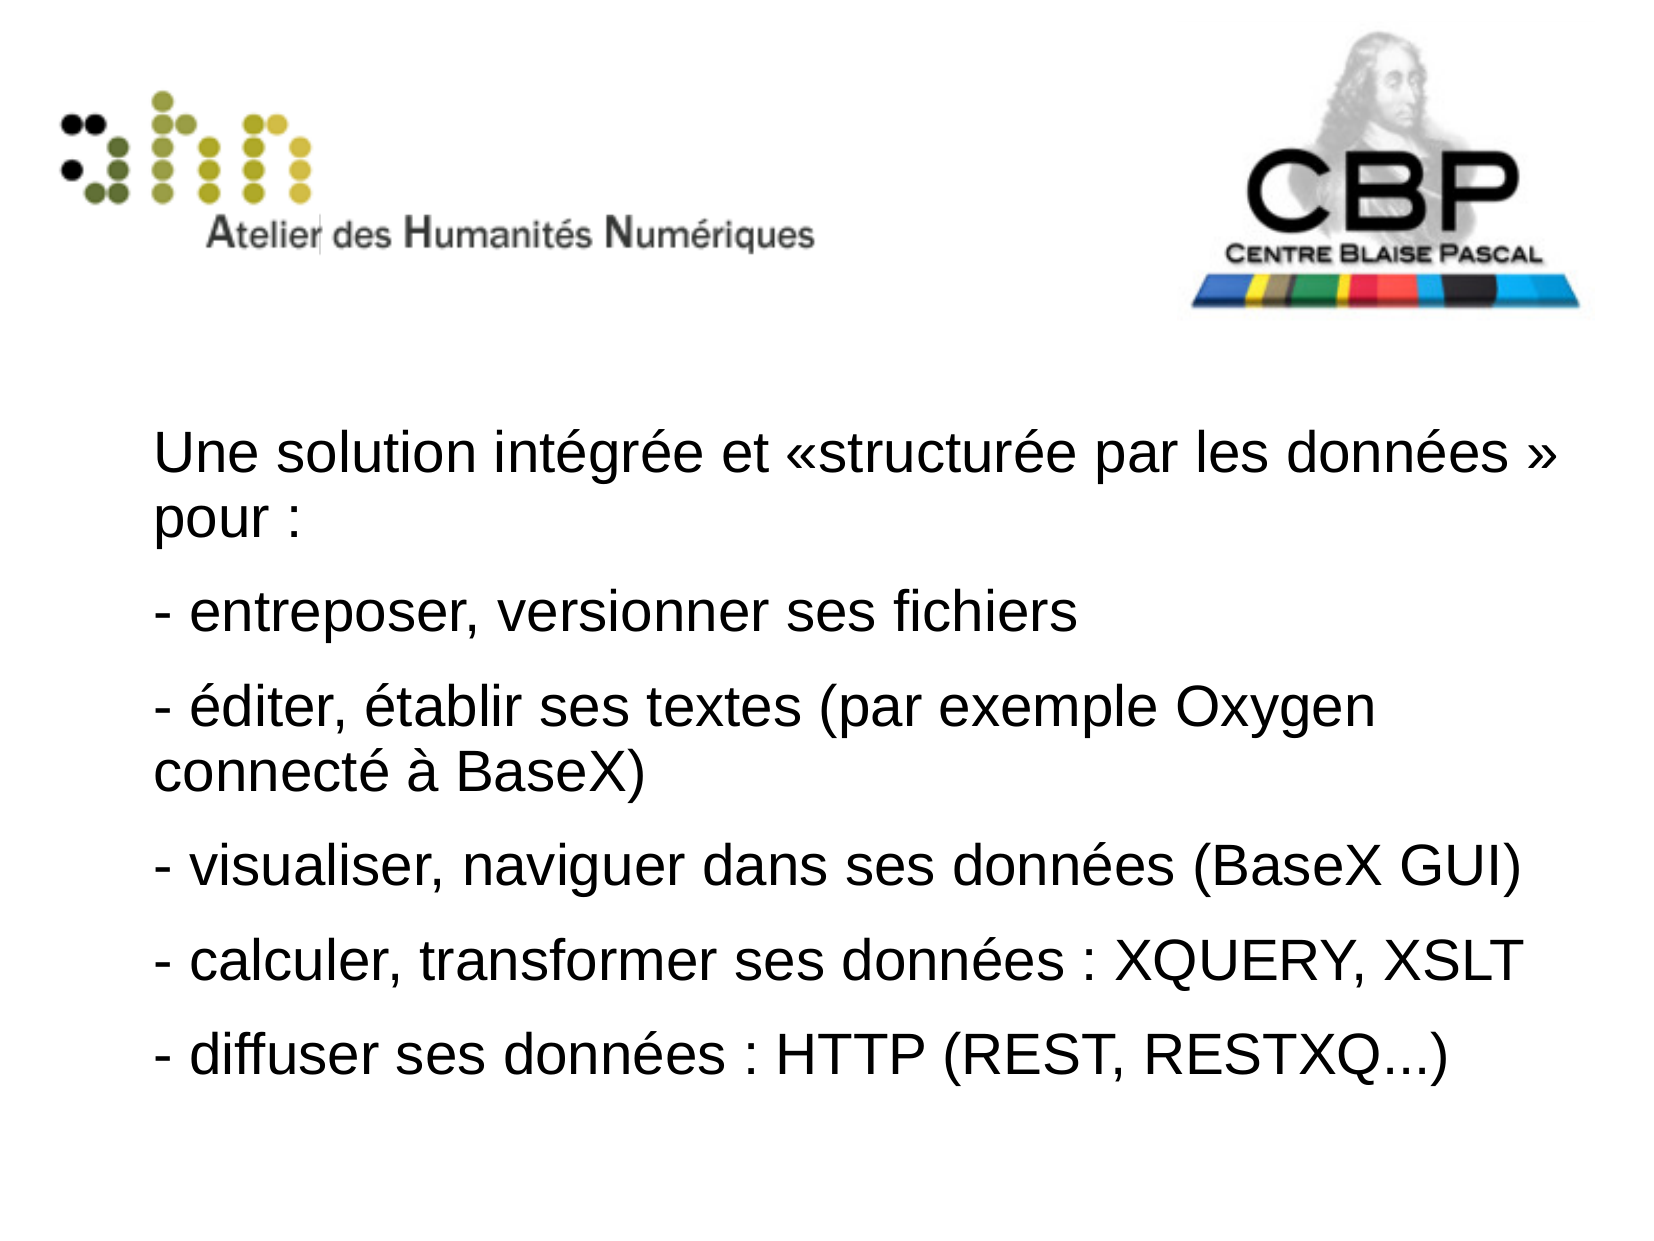

# Une solution intégrée et «structurée par les données » pour :
- entreposer, versionner ses fichiers
- éditer, établir ses textes (par exemple Oxygen connecté à BaseX)
- visualiser, naviguer dans ses données (BaseX GUI)
- calculer, transformer ses données : XQUERY, XSLT
- diffuser ses données : HTTP (REST, RESTXQ...)